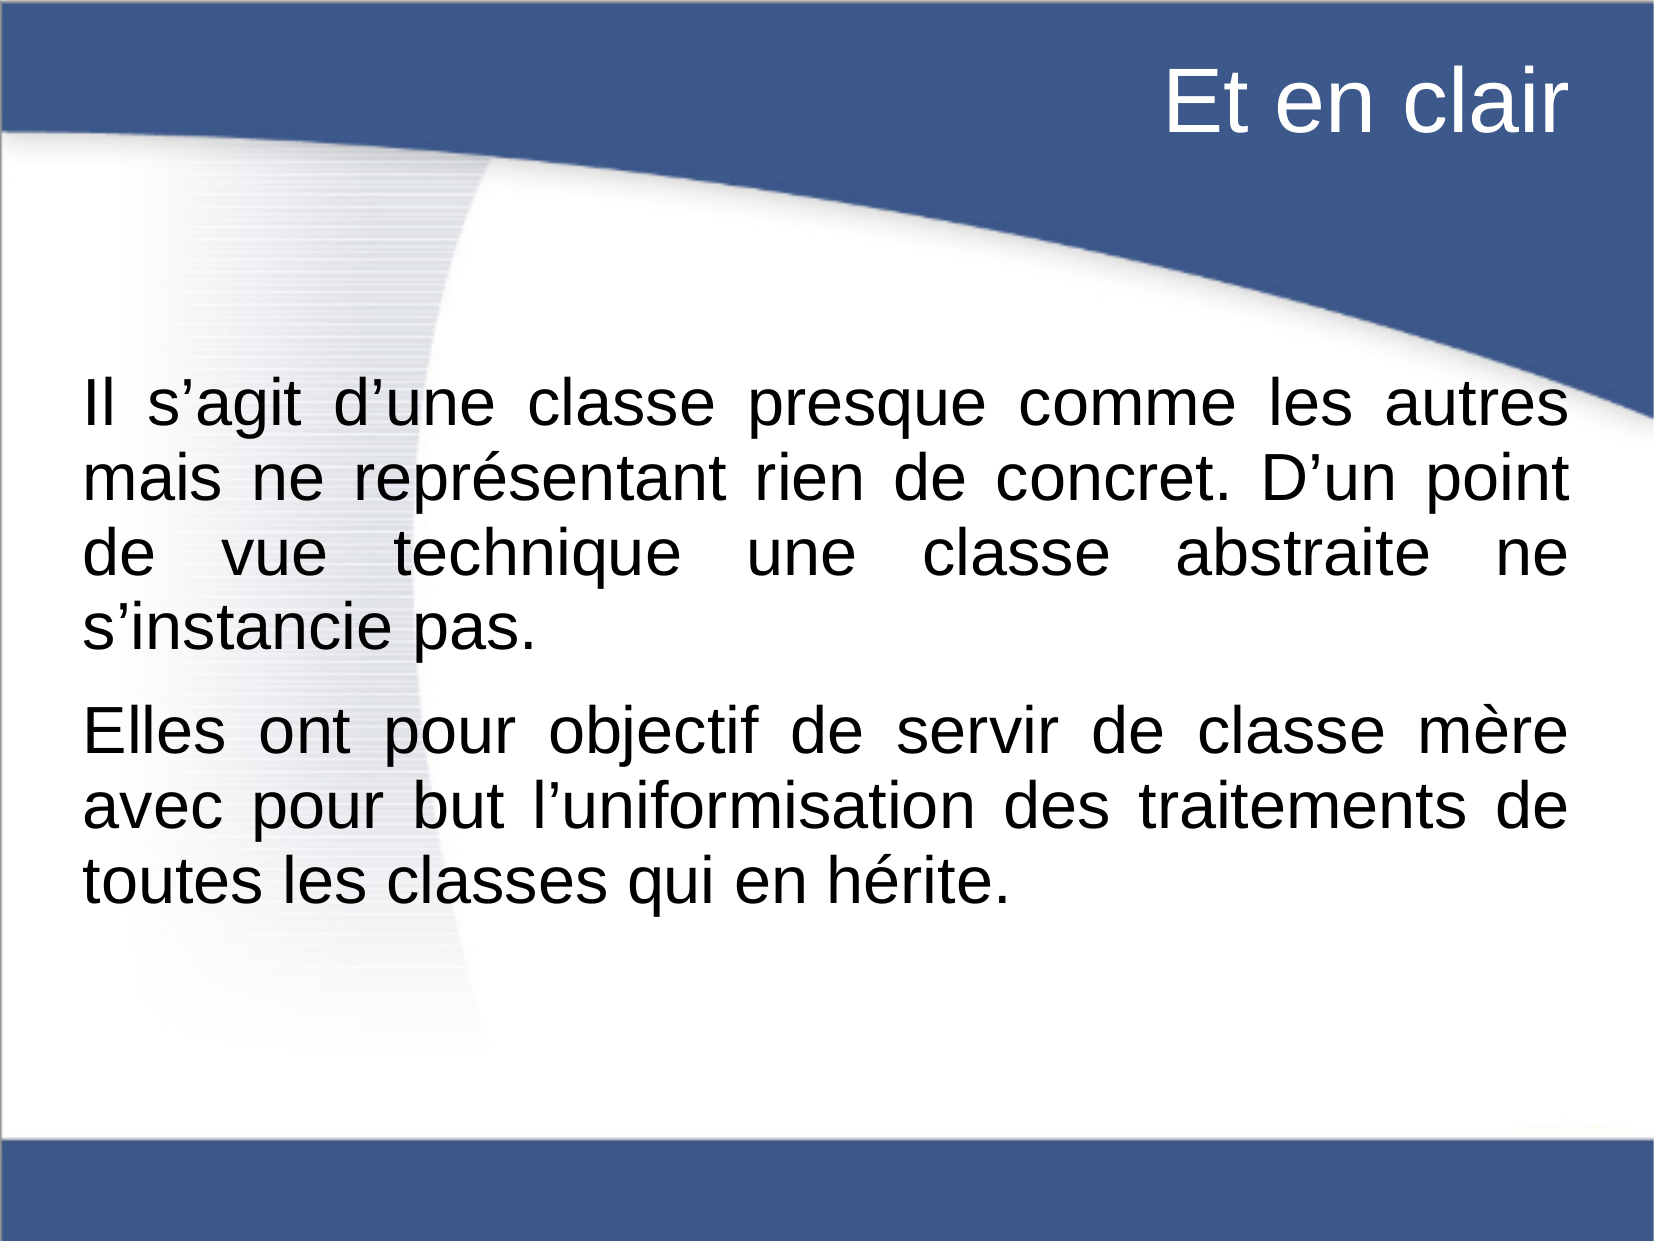

# Et en clair
Il s’agit d’une classe presque comme les autres mais ne représentant rien de concret. D’un point de vue technique une classe abstraite ne s’instancie pas.
Elles ont pour objectif de servir de classe mère avec pour but l’uniformisation des traitements de toutes les classes qui en hérite.